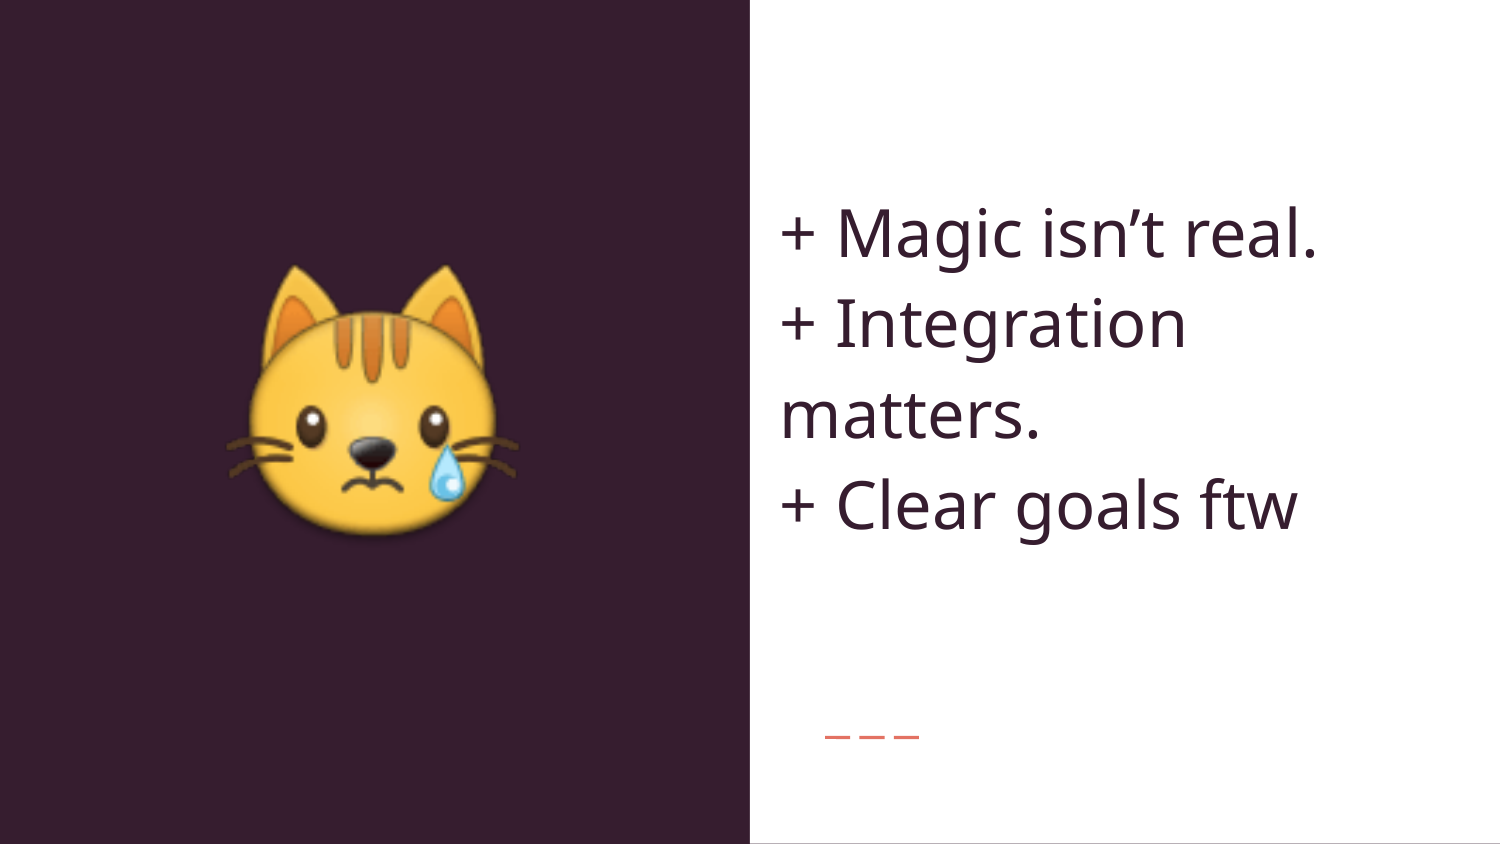

+ Magic isn’t real.
+ Integration matters.
+ Clear goals ftw
#